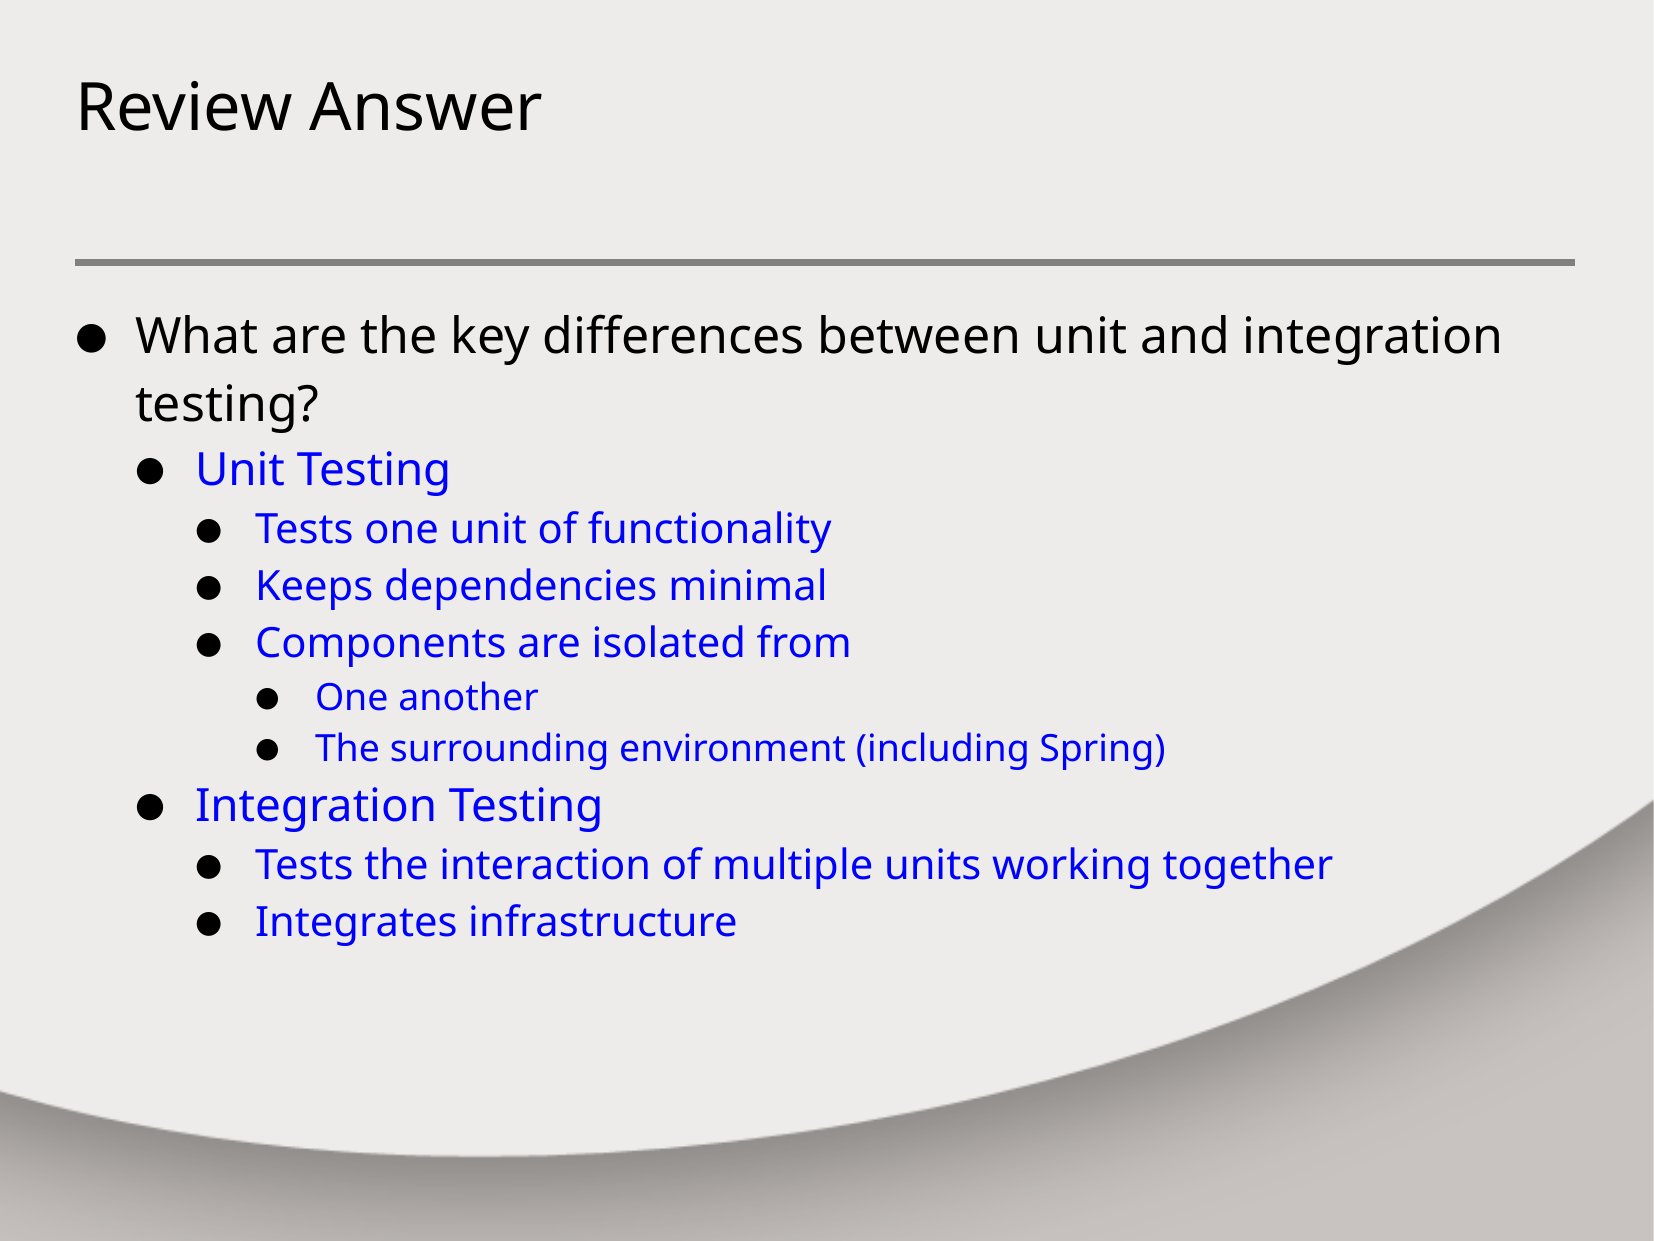

# Review Answer
What are the key differences between unit and integration testing?
Unit Testing
Tests one unit of functionality
Keeps dependencies minimal
Components are isolated from
One another
The surrounding environment (including Spring)
Integration Testing
Tests the interaction of multiple units working together
Integrates infrastructure